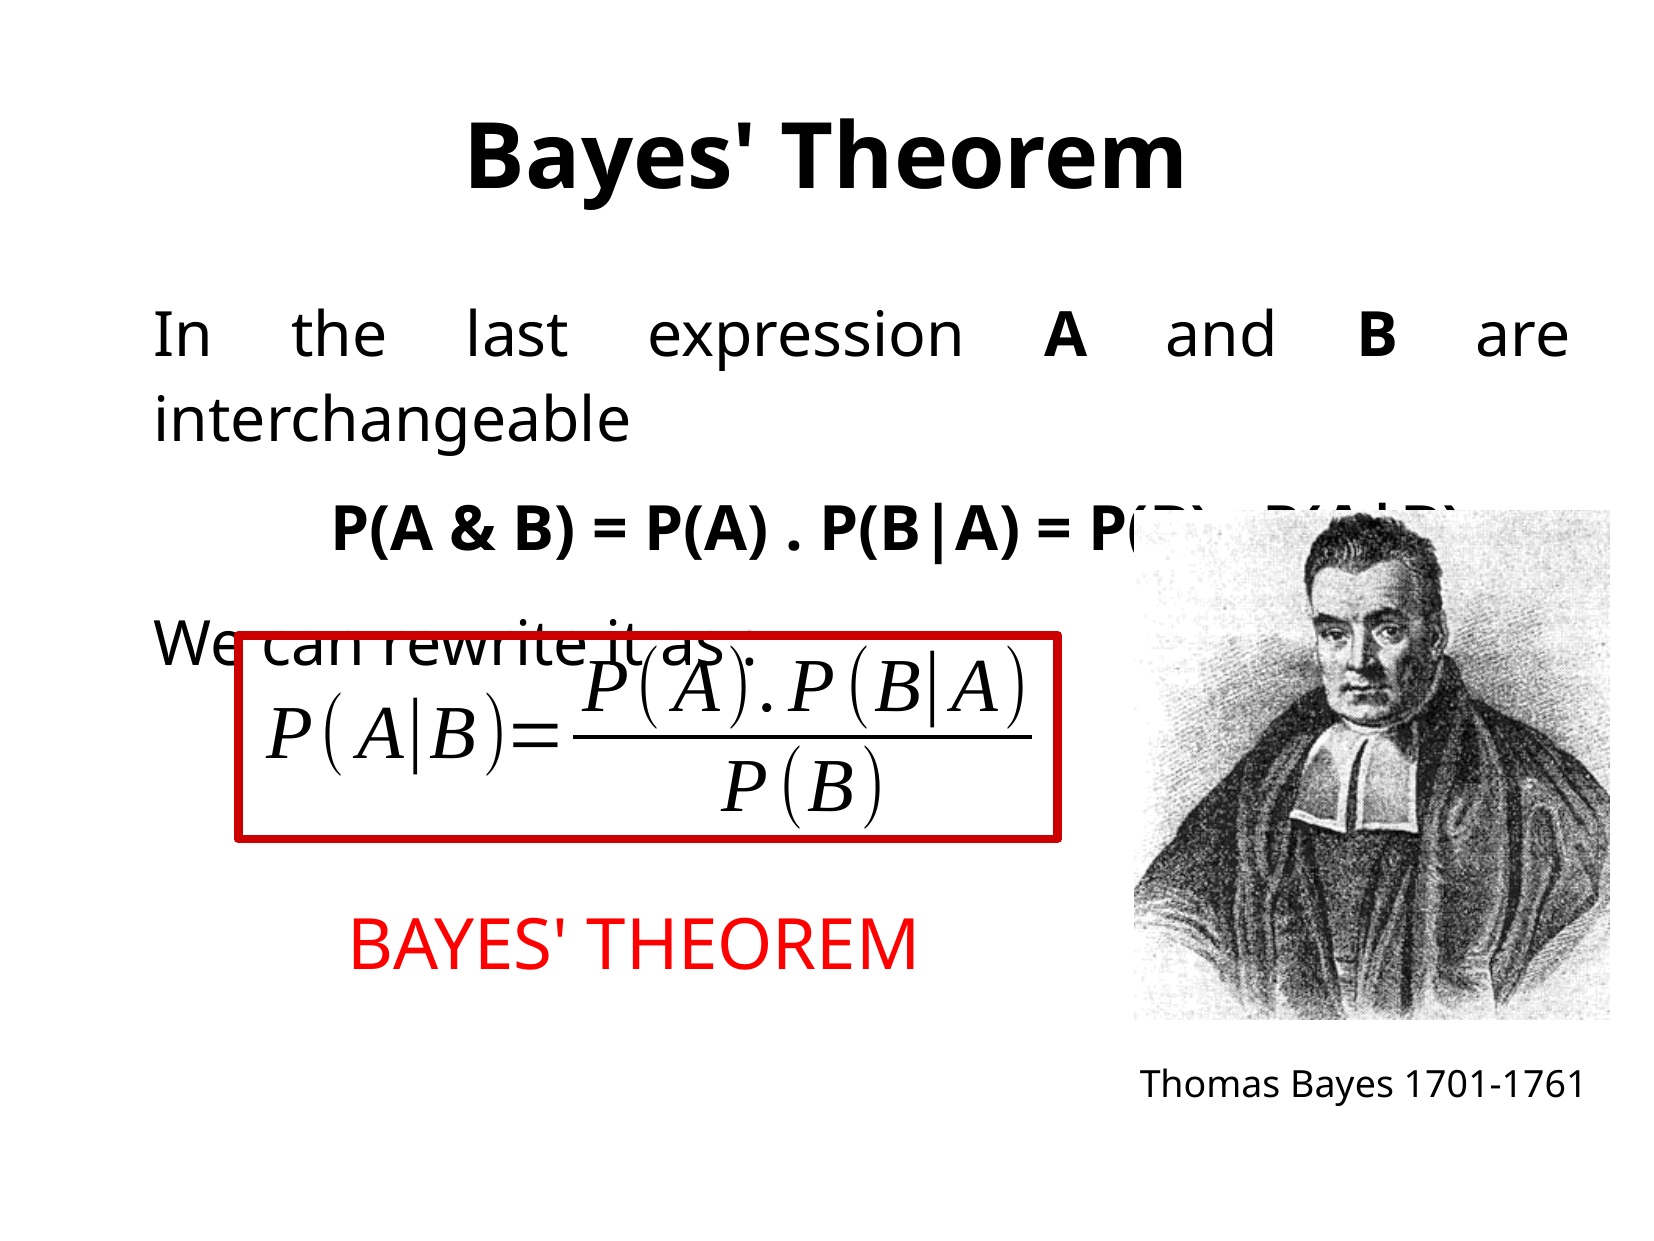

# Bayes' Theorem
In the last expression A and B are interchangeable
P(A & B) = P(A) . P(B|A) = P(B) . P(A|B)
We can rewrite it as :
Thomas Bayes 1701-1761
BAYES' THEOREM